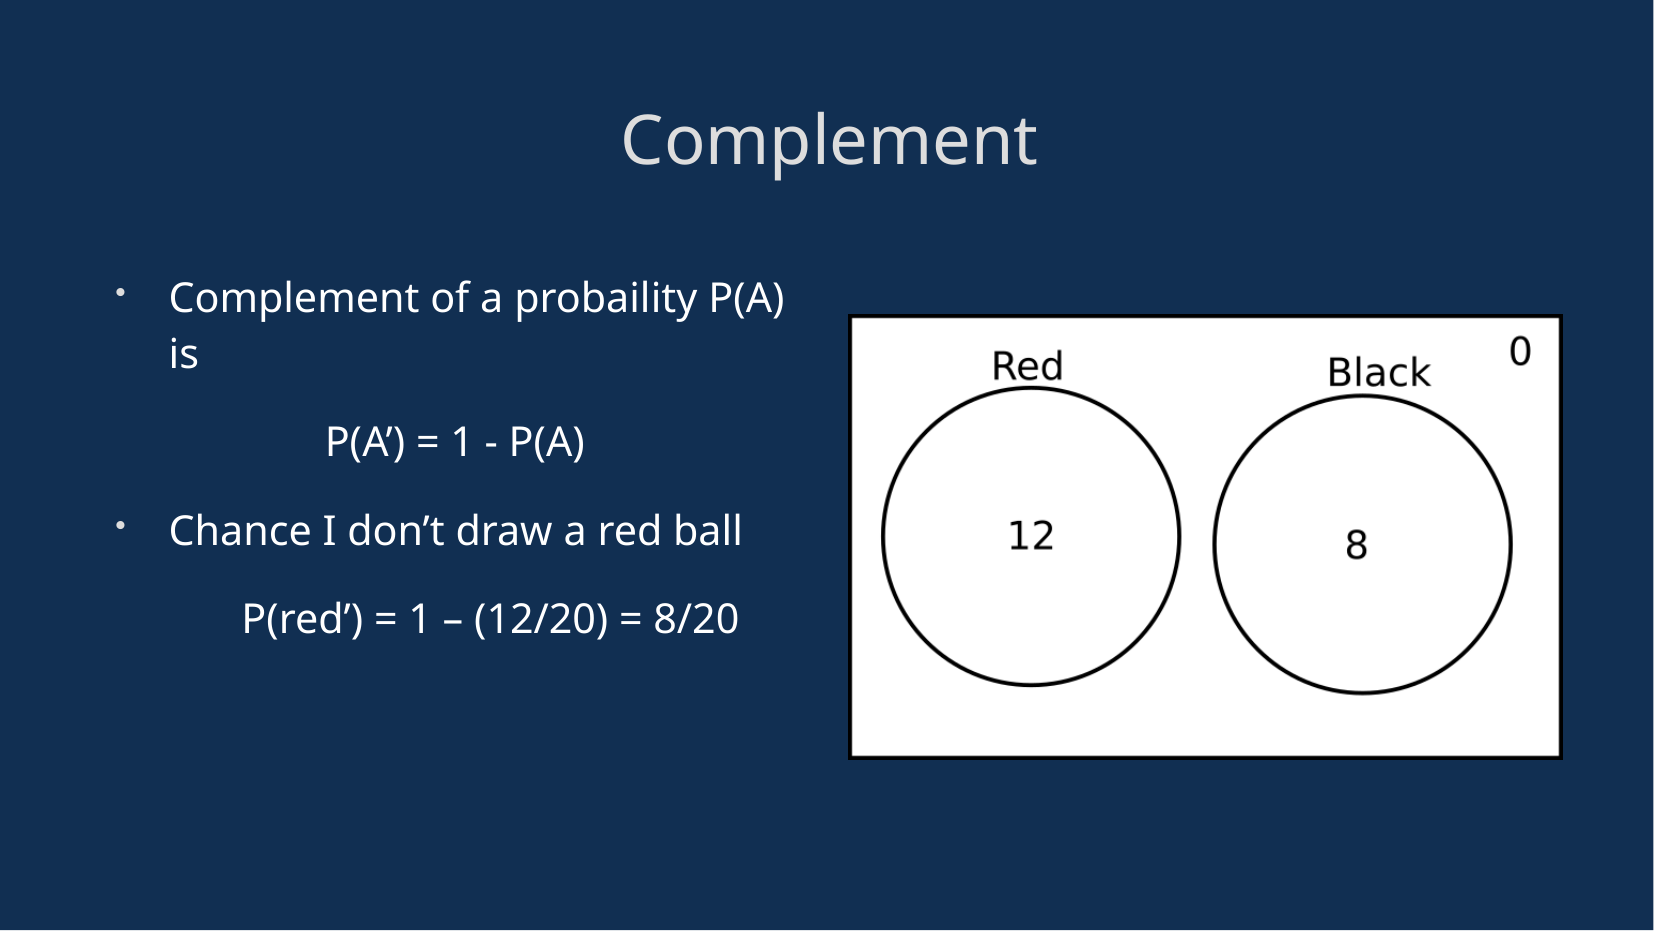

# Complement
Complement of a probaility P(A) is
P(A’) = 1 - P(A)
Chance I don’t draw a red ball
P(red’) = 1 – (12/20) = 8/20